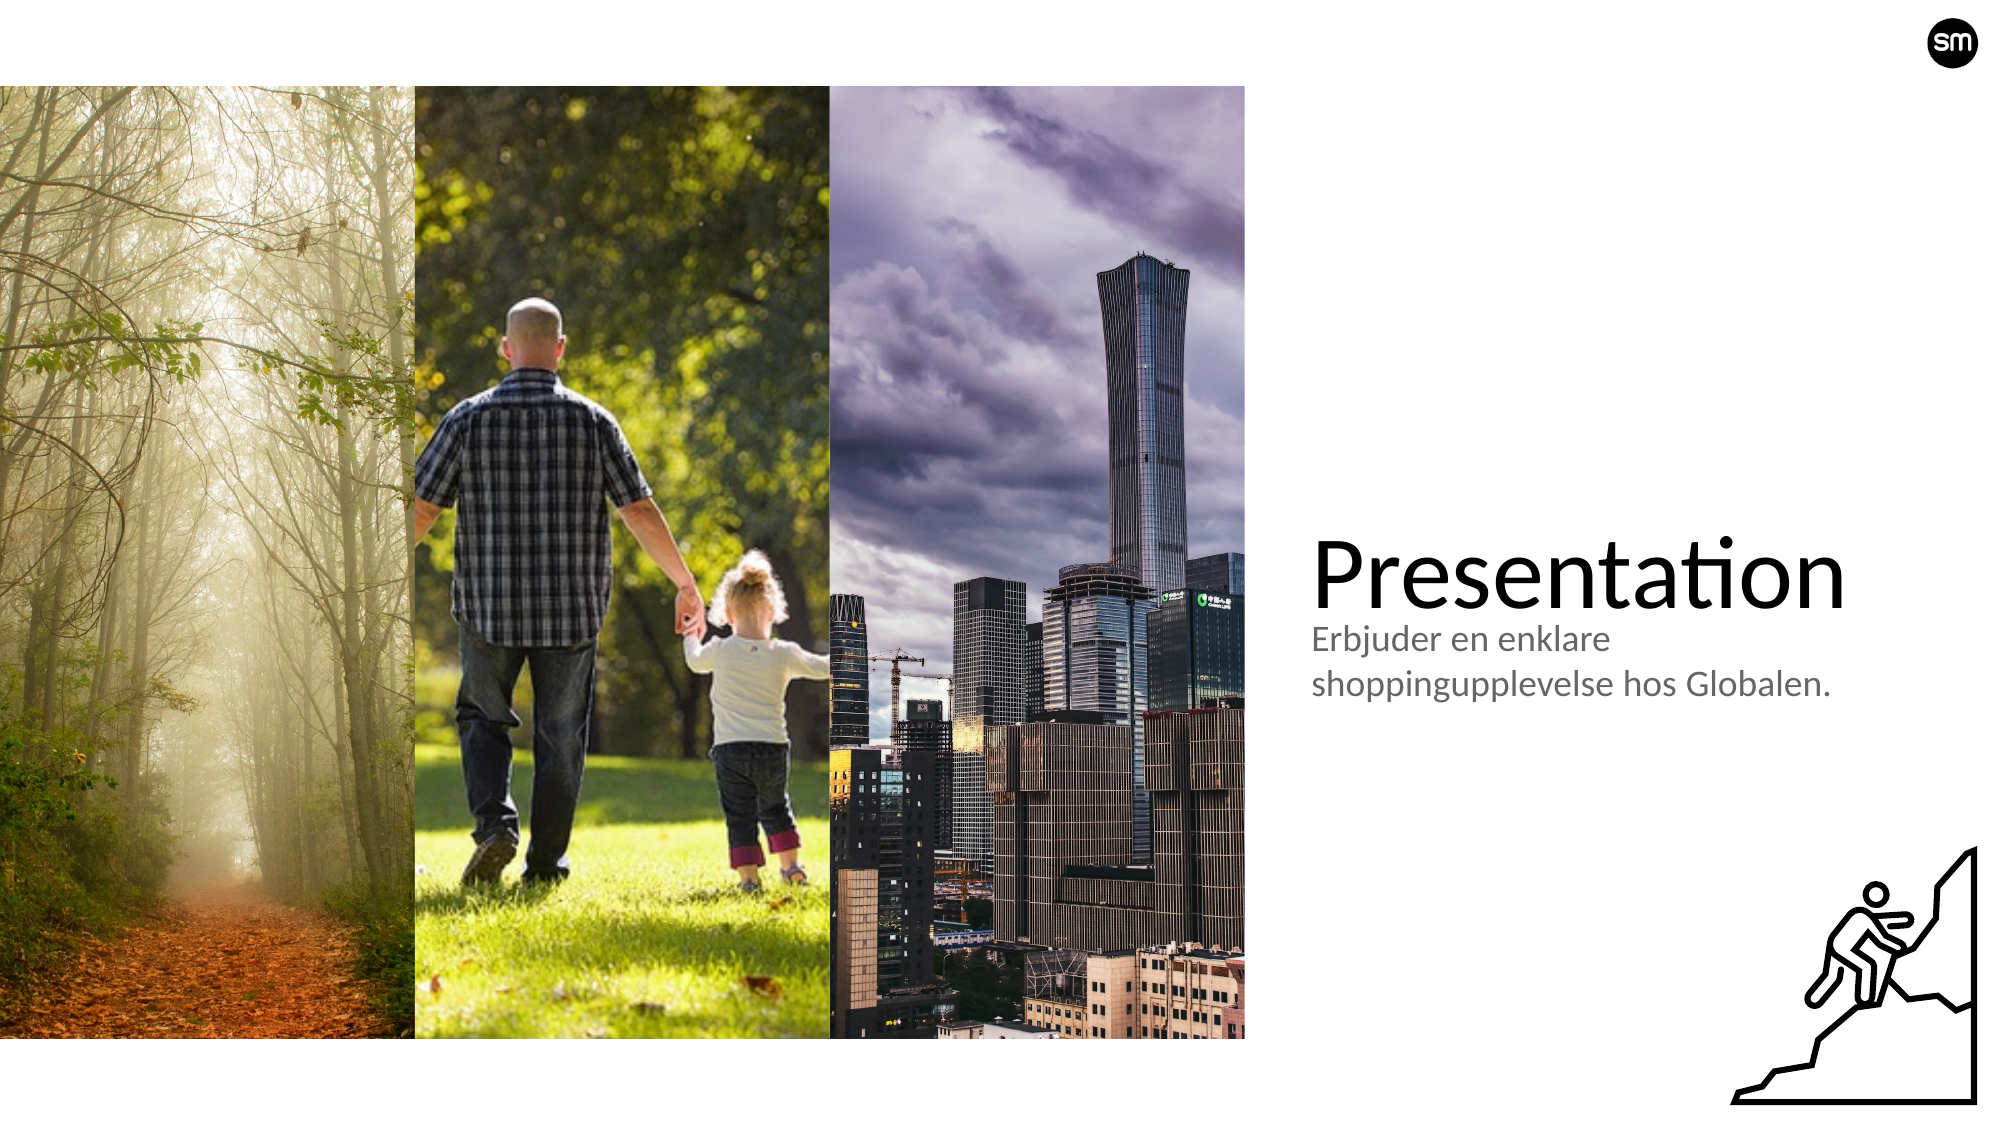

Globalen
Välkommen
Presentation
Erbjuder en enklare shoppingupplevelse hos Globalen.
Sameer Mishra